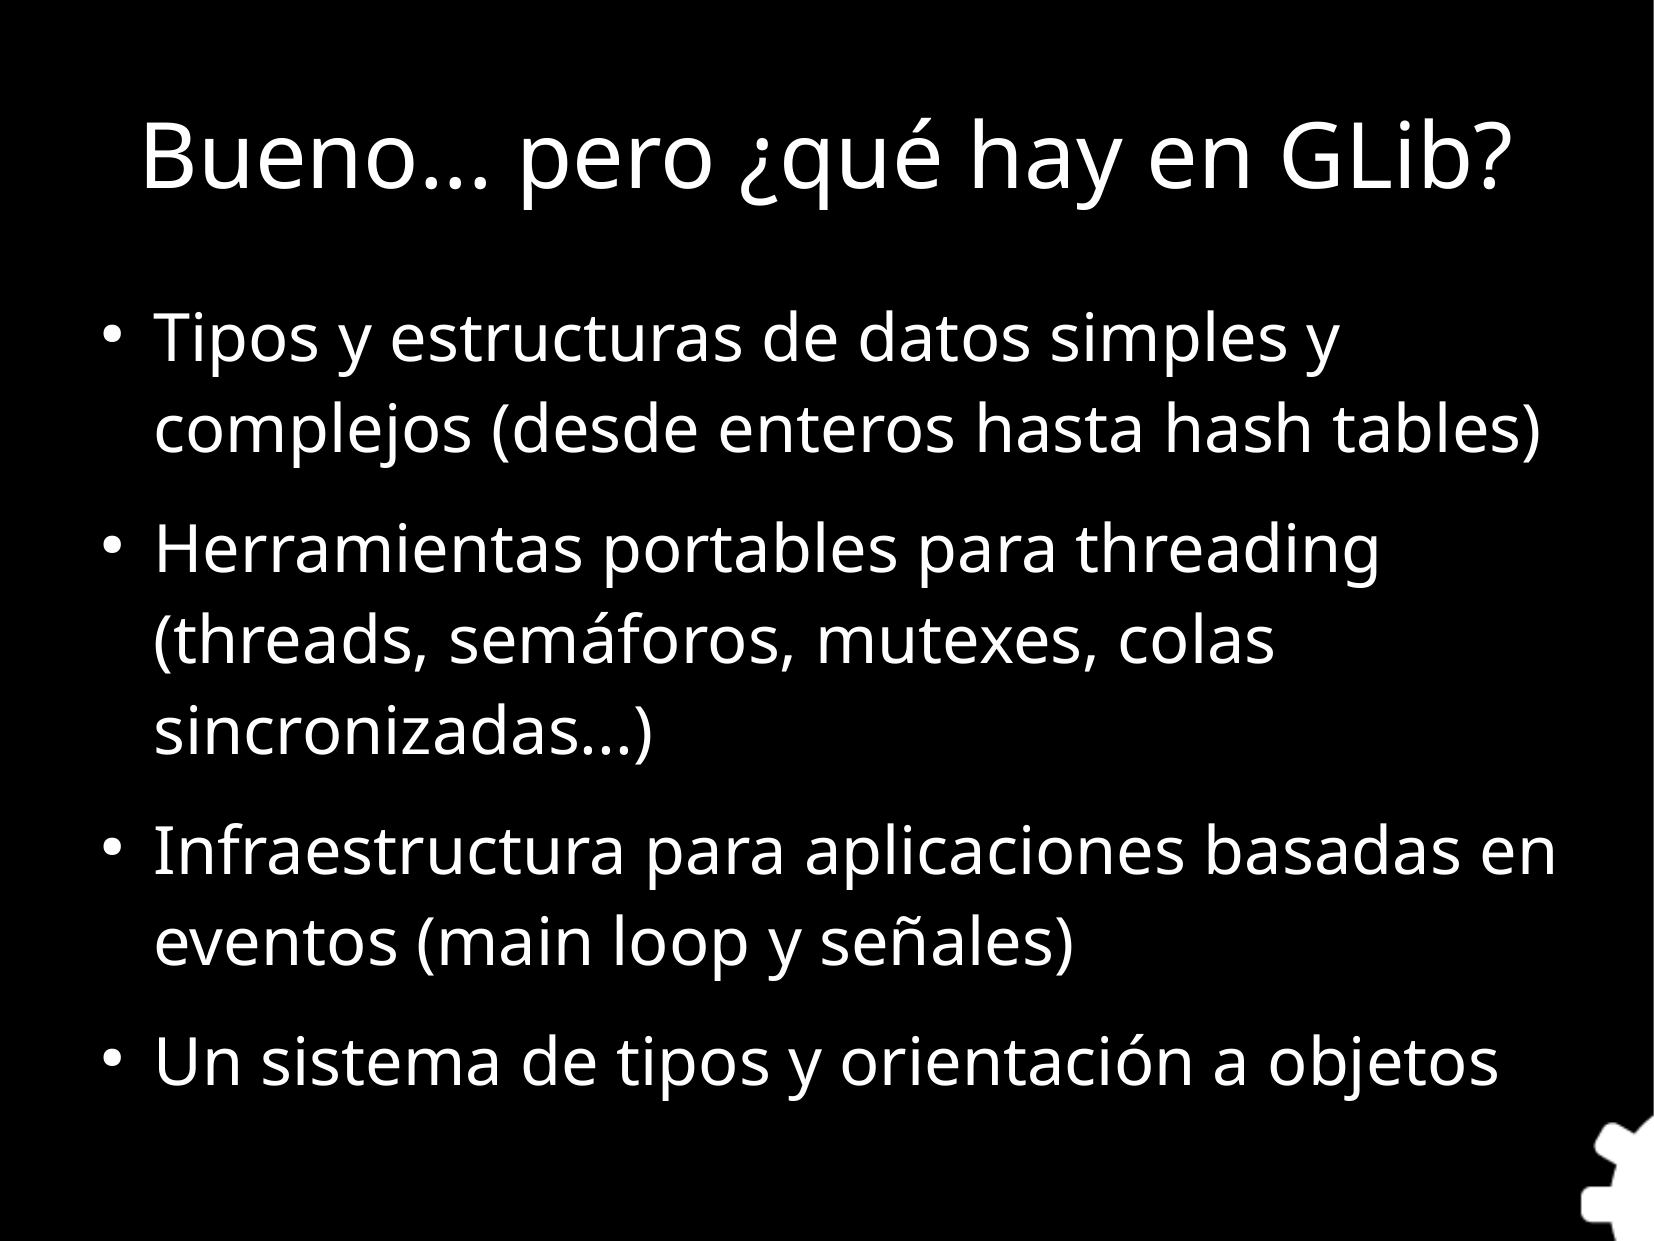

# Bueno... pero ¿qué hay en GLib?
Tipos y estructuras de datos simples y complejos (desde enteros hasta hash tables)
Herramientas portables para threading (threads, semáforos, mutexes, colas sincronizadas...)
Infraestructura para aplicaciones basadas en eventos (main loop y señales)
Un sistema de tipos y orientación a objetos